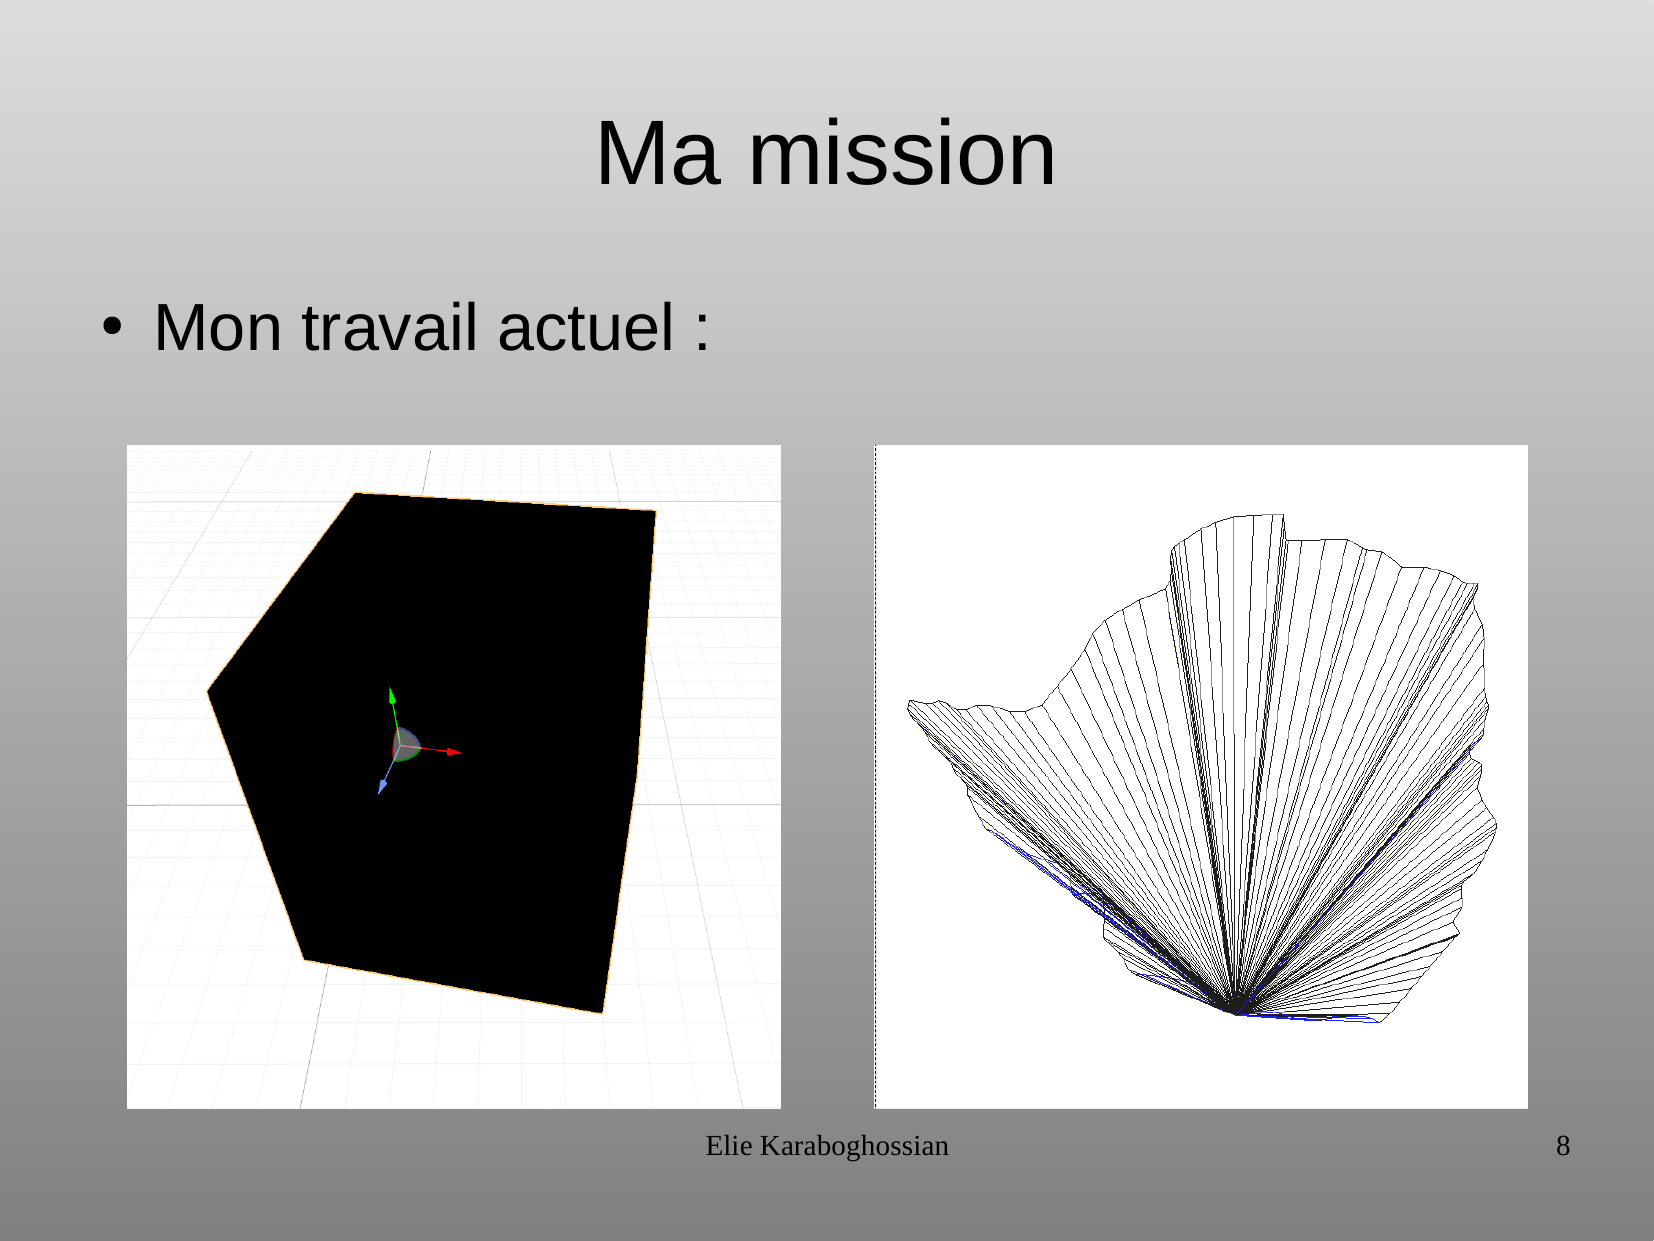

# Ma mission
Mon travail actuel :
Elie Karaboghossian
8